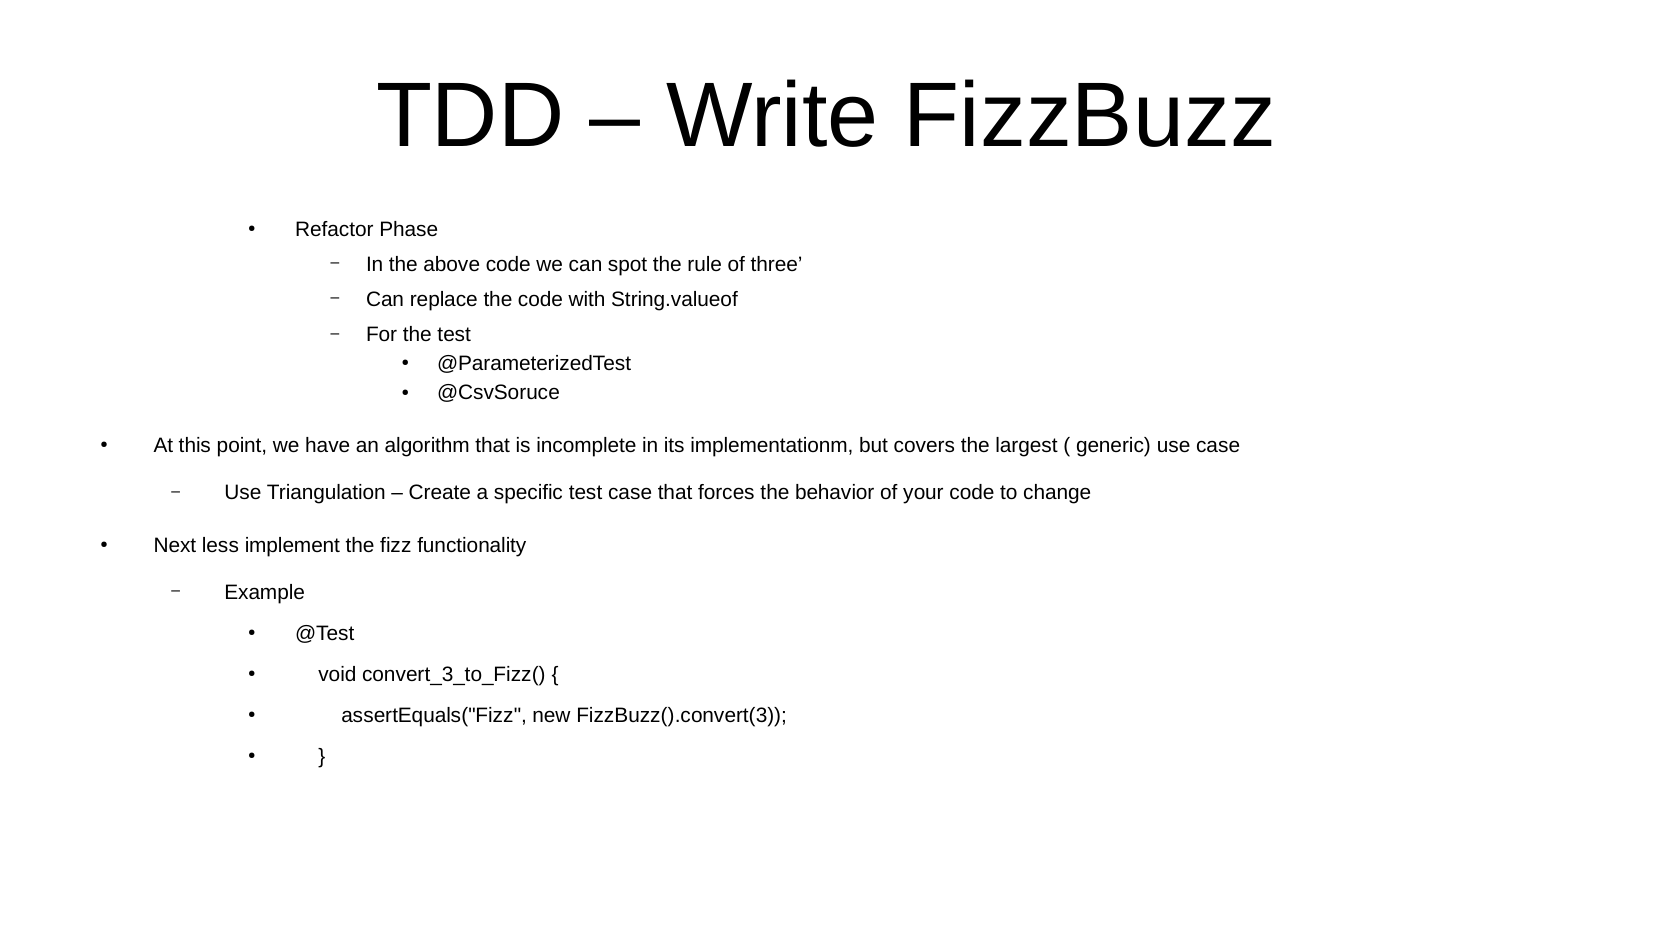

# TDD – Write FizzBuzz
Refactor Phase
In the above code we can spot the rule of three’
Can replace the code with String.valueof
For the test
@ParameterizedTest
@CsvSoruce
At this point, we have an algorithm that is incomplete in its implementationm, but covers the largest ( generic) use case
Use Triangulation – Create a specific test case that forces the behavior of your code to change
Next less implement the fizz functionality
Example
@Test
 void convert_3_to_Fizz() {
 assertEquals("Fizz", new FizzBuzz().convert(3));
 }